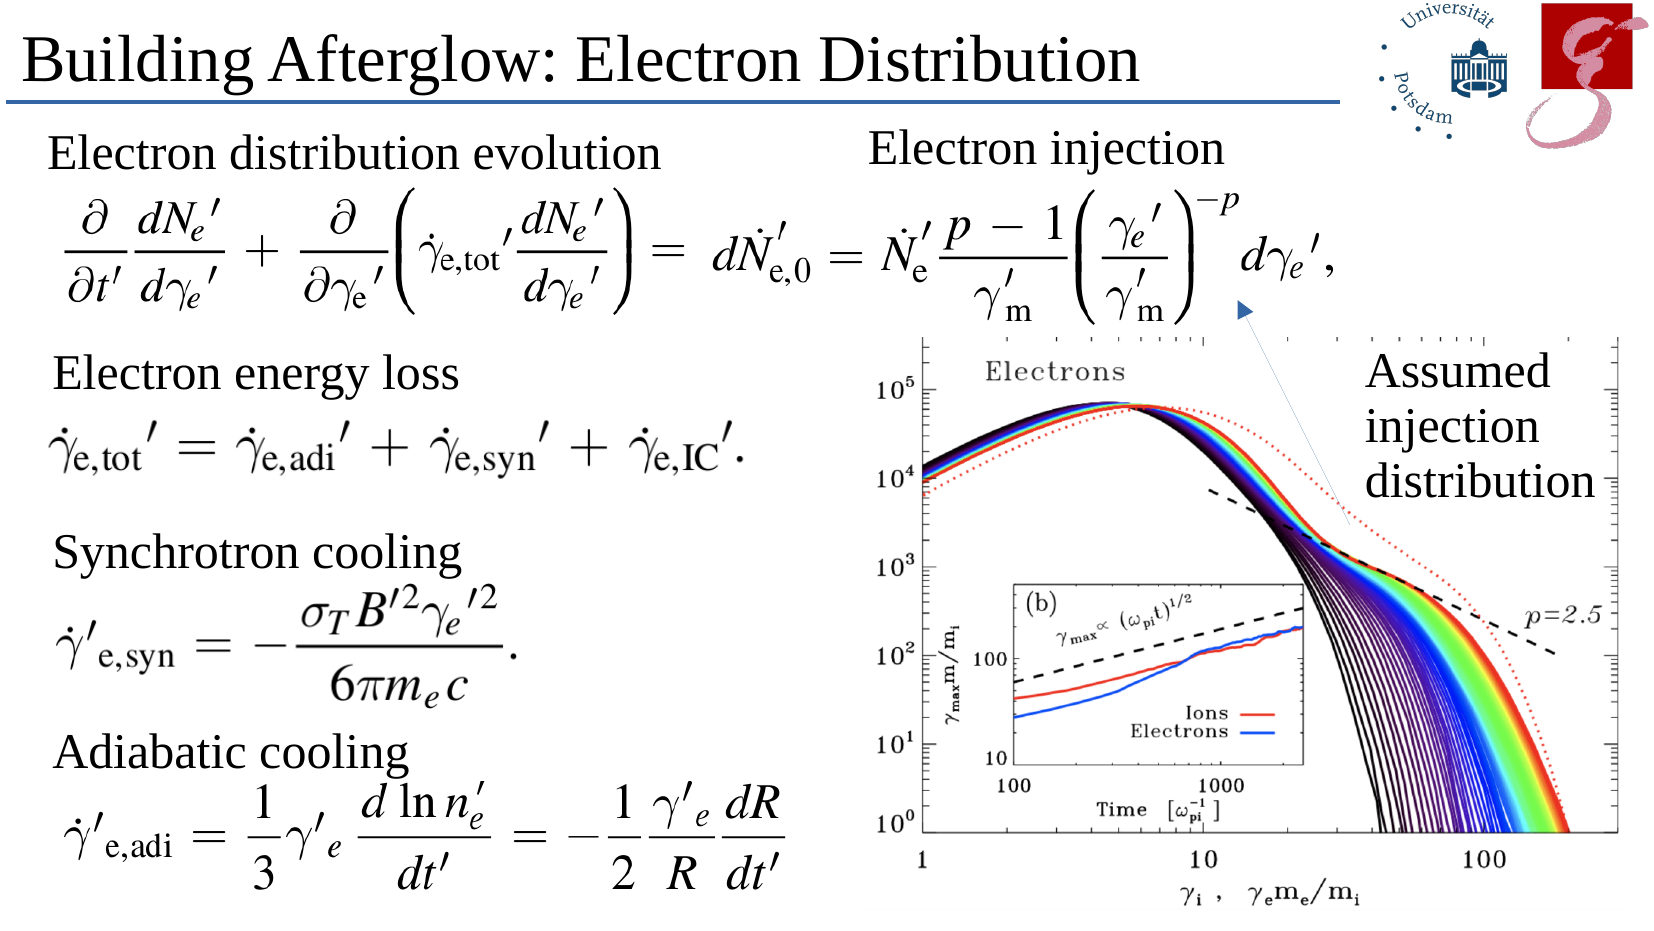

# Building Afterglow: Electron Distribution
Electron injection
Electron distribution evolution
Assumed
injection
distribution
Electron energy loss
Synchrotron cooling
Adiabatic cooling